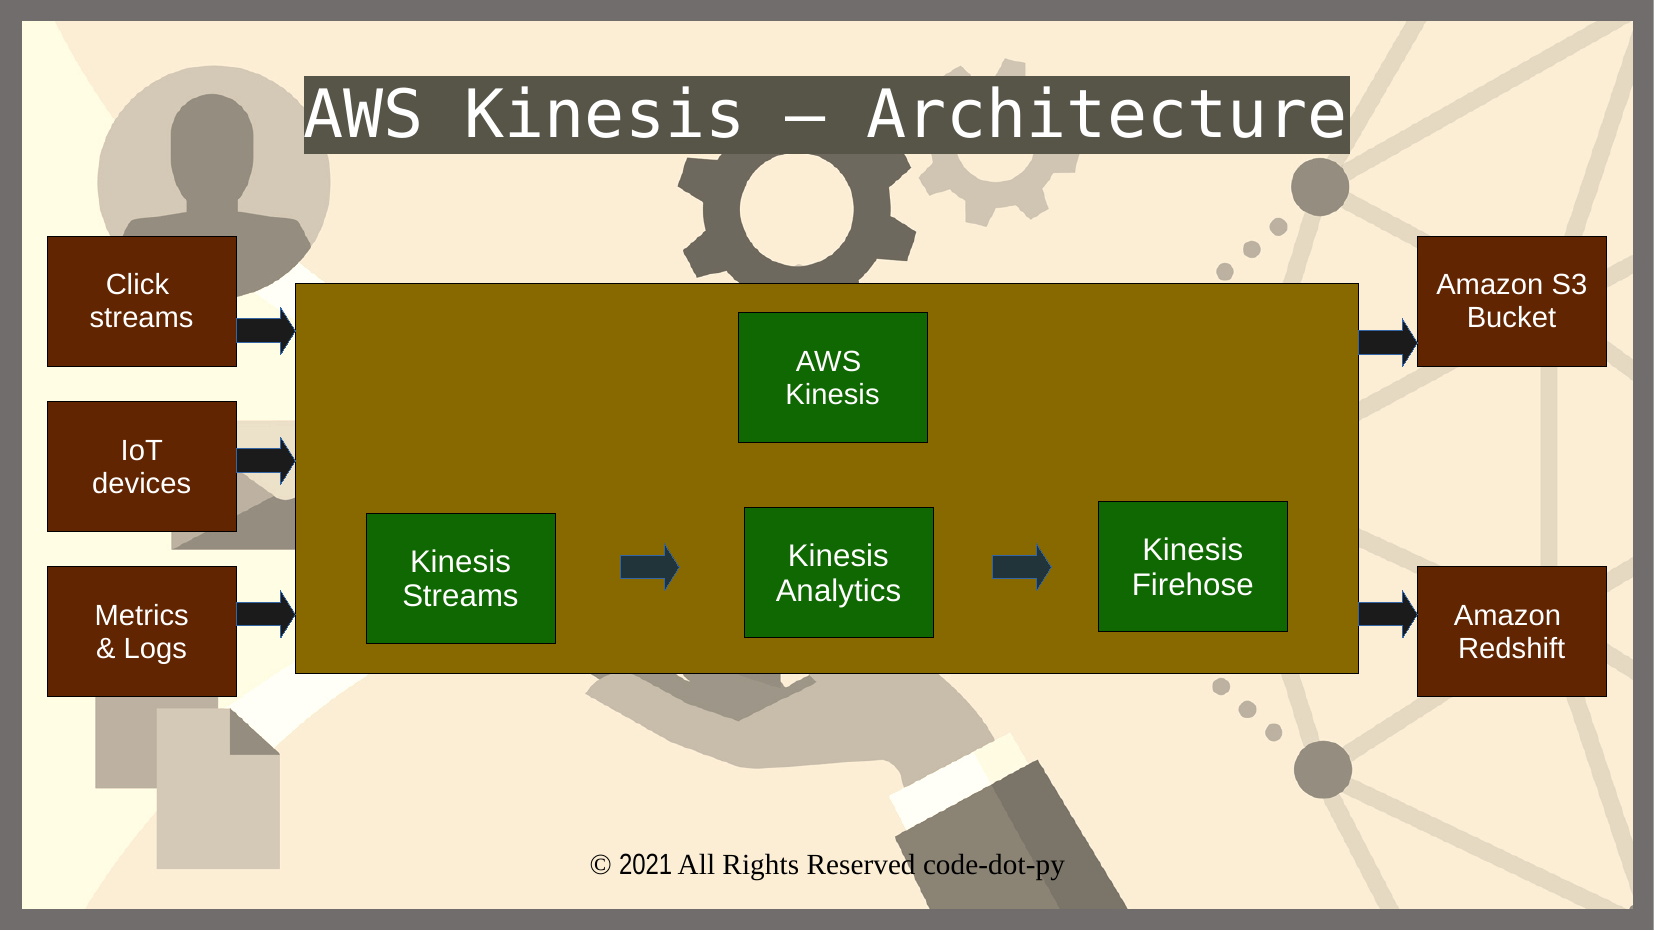

# AWS Kinesis – Architecture
Click
streams
Amazon S3
Bucket
AWS
Kinesis
IoT
devices
Kinesis
Firehose
Kinesis
Analytics
Kinesis
Streams
Metrics
& Logs
Amazon
Redshift